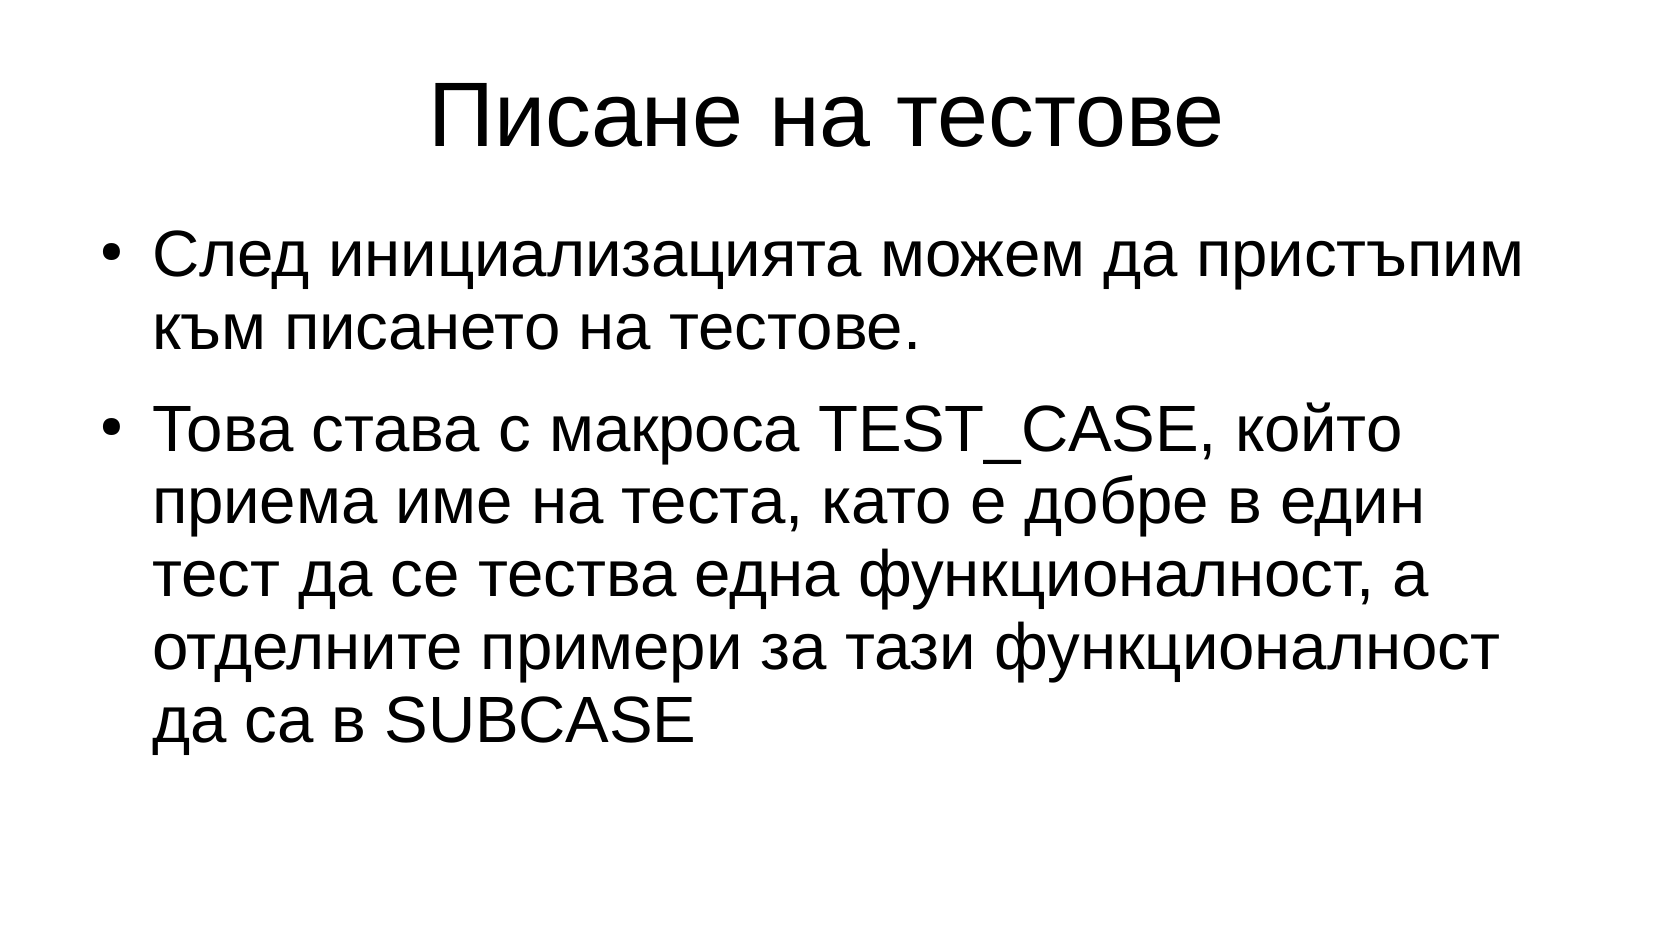

# Писане на тестове
След инициализацията можем да пристъпим към писането на тестове.
Това става с макроса TEST_CASE, който приема име на теста, като е добре в един тест да се тества една функционалност, а отделните примери за тази функционалност да са в SUBCASE